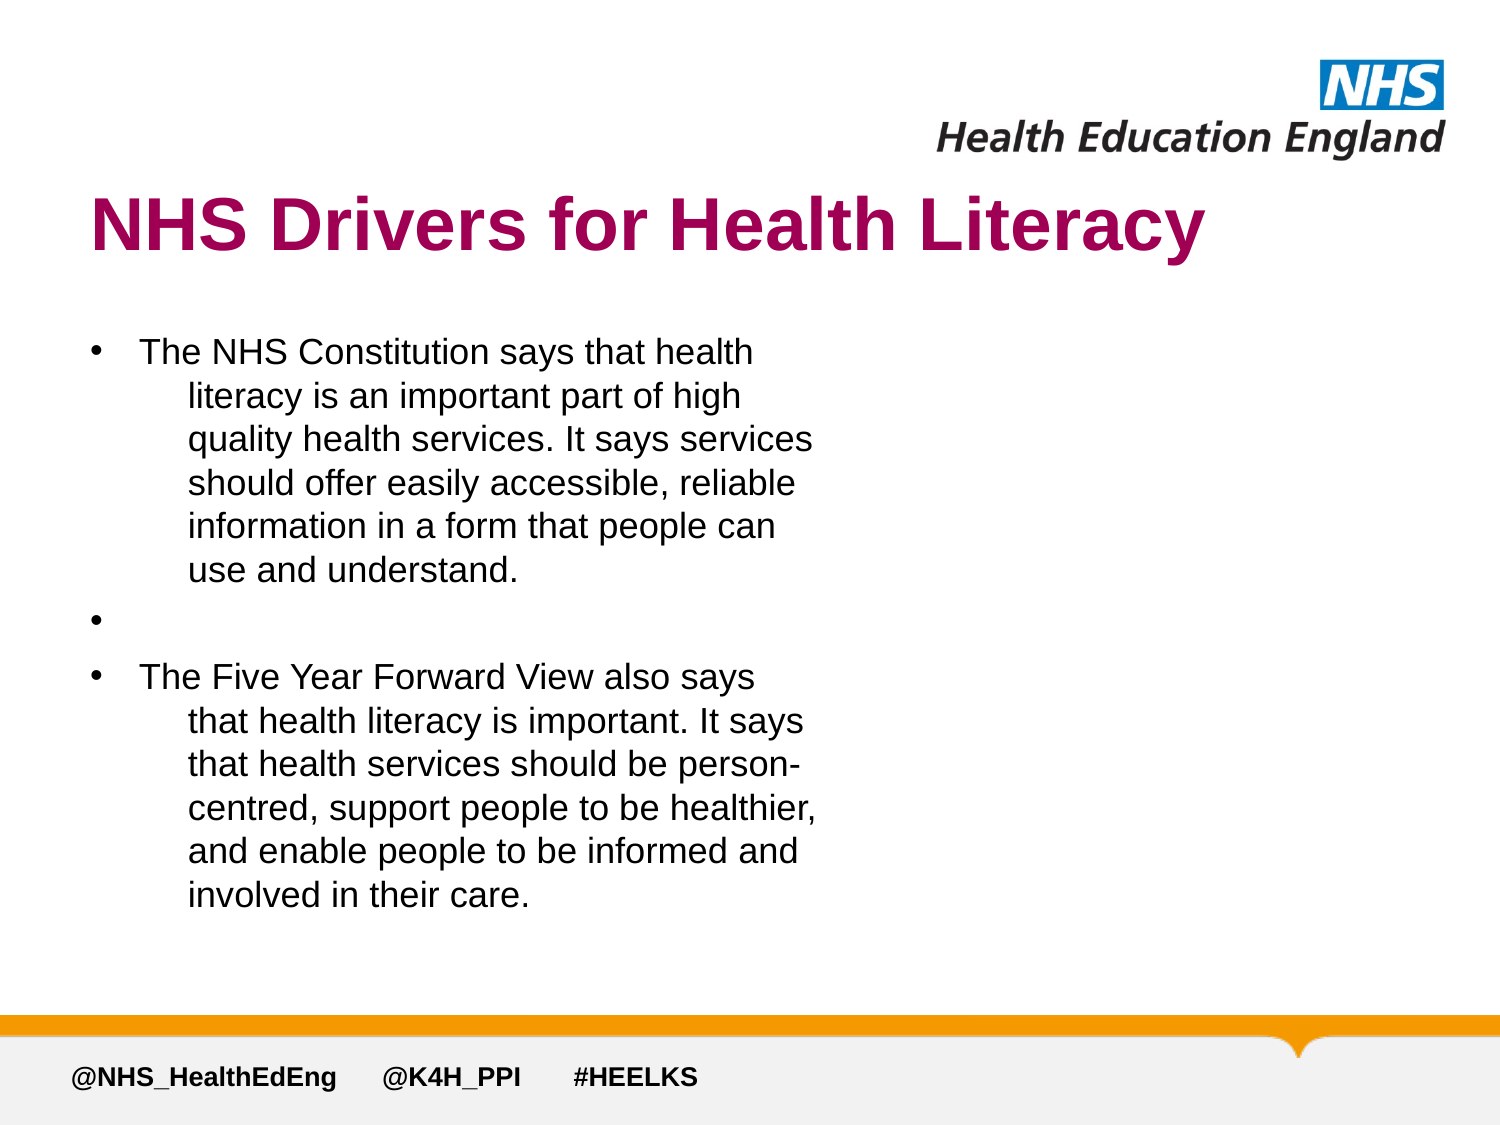

# NHS Drivers for Health Literacy
The NHS Constitution says that health literacy is an important part of high quality health services. It says services should offer easily accessible, reliable information in a form that people can use and understand.
The Five Year Forward View also says that health literacy is important. It says that health services should be person-centred, support people to be healthier, and enable people to be informed and involved in their care.
@NHS_HealthEdEng @K4H_PPI #HEELKS